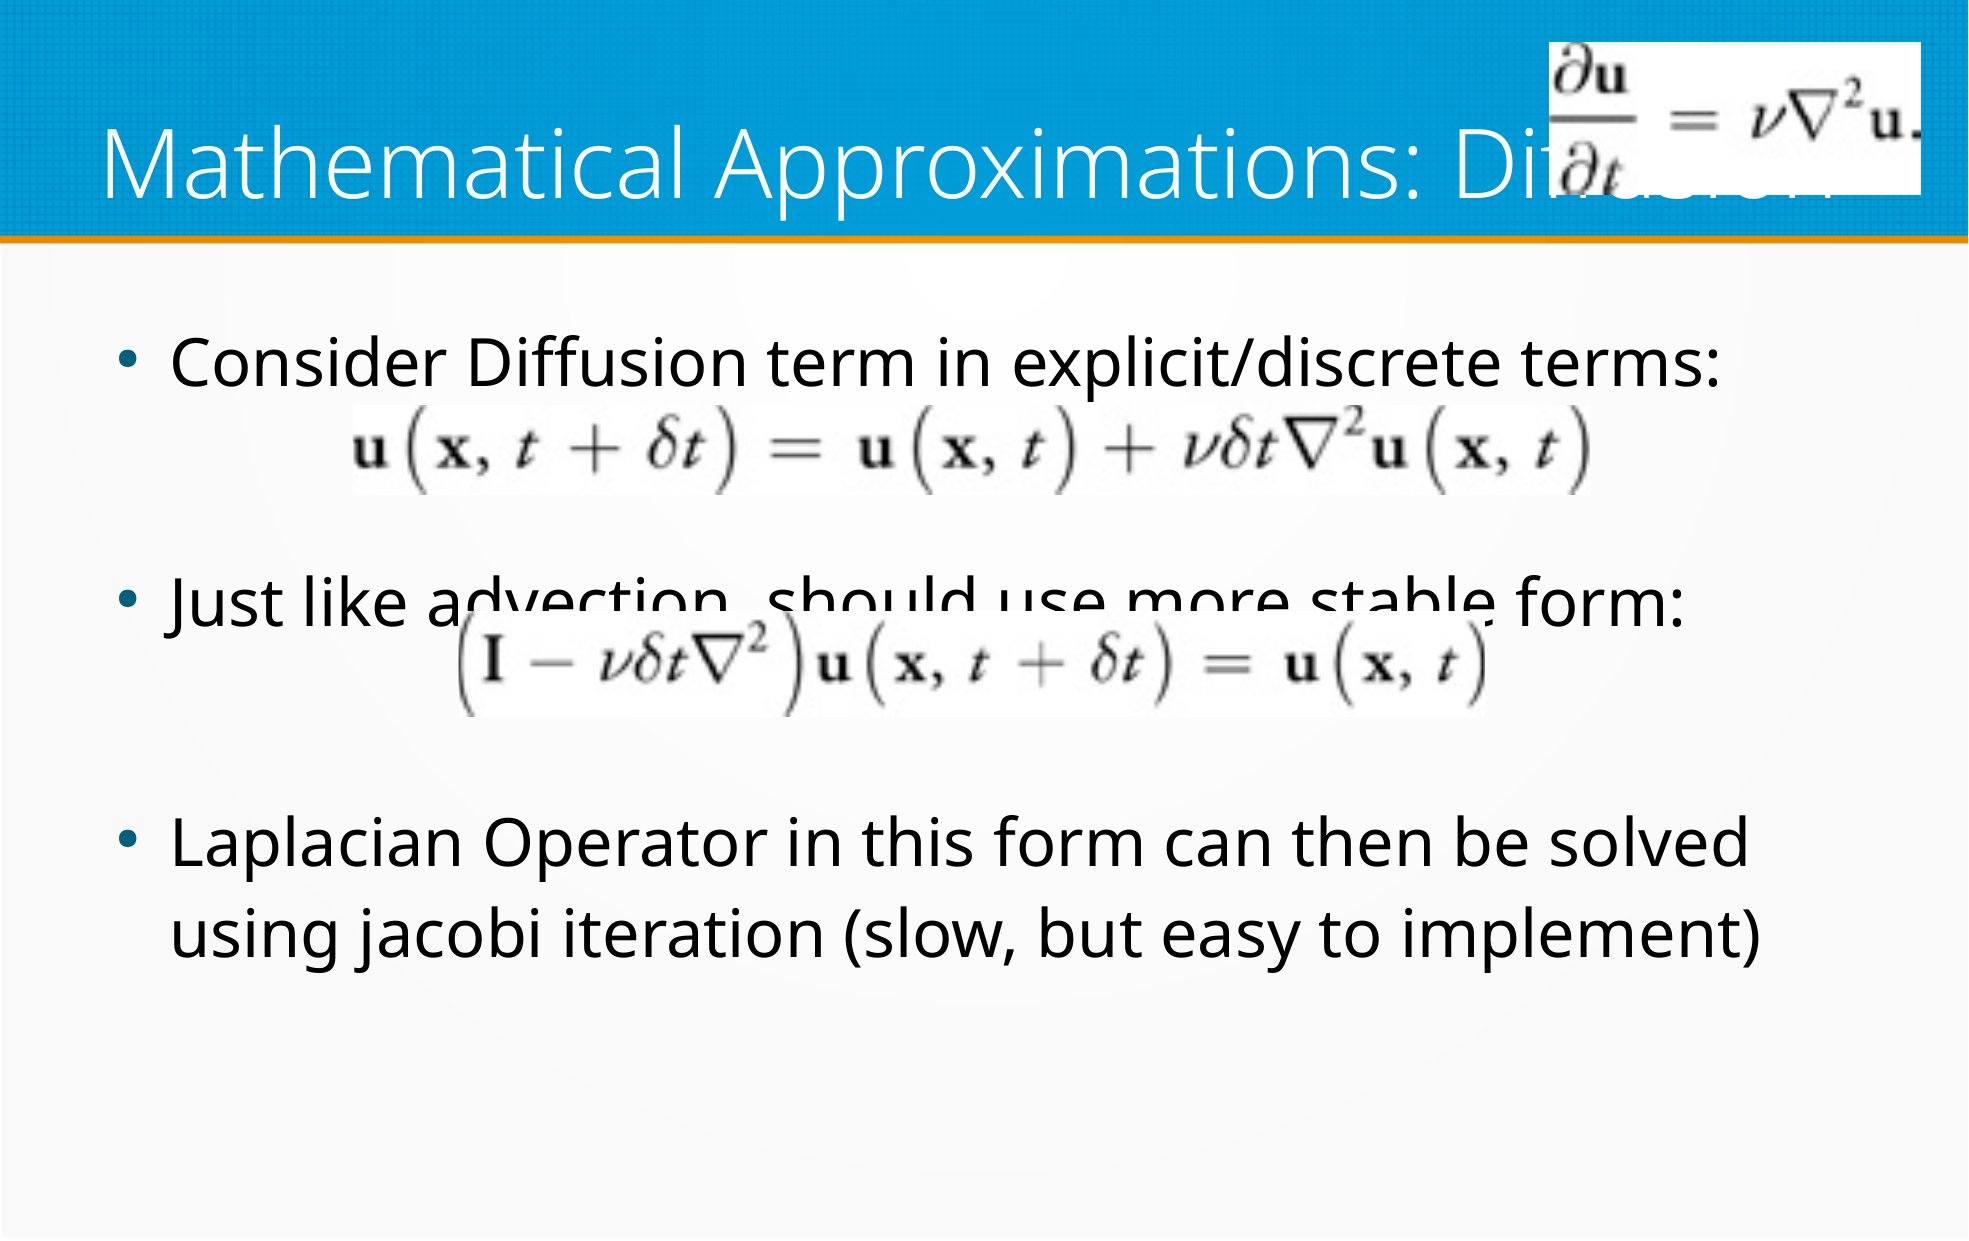

# Mathematical Approximations: Diffusion
Consider Diffusion term in explicit/discrete terms:
Just like advection, should use more stable form:
Laplacian Operator in this form can then be solved using jacobi iteration (slow, but easy to implement)